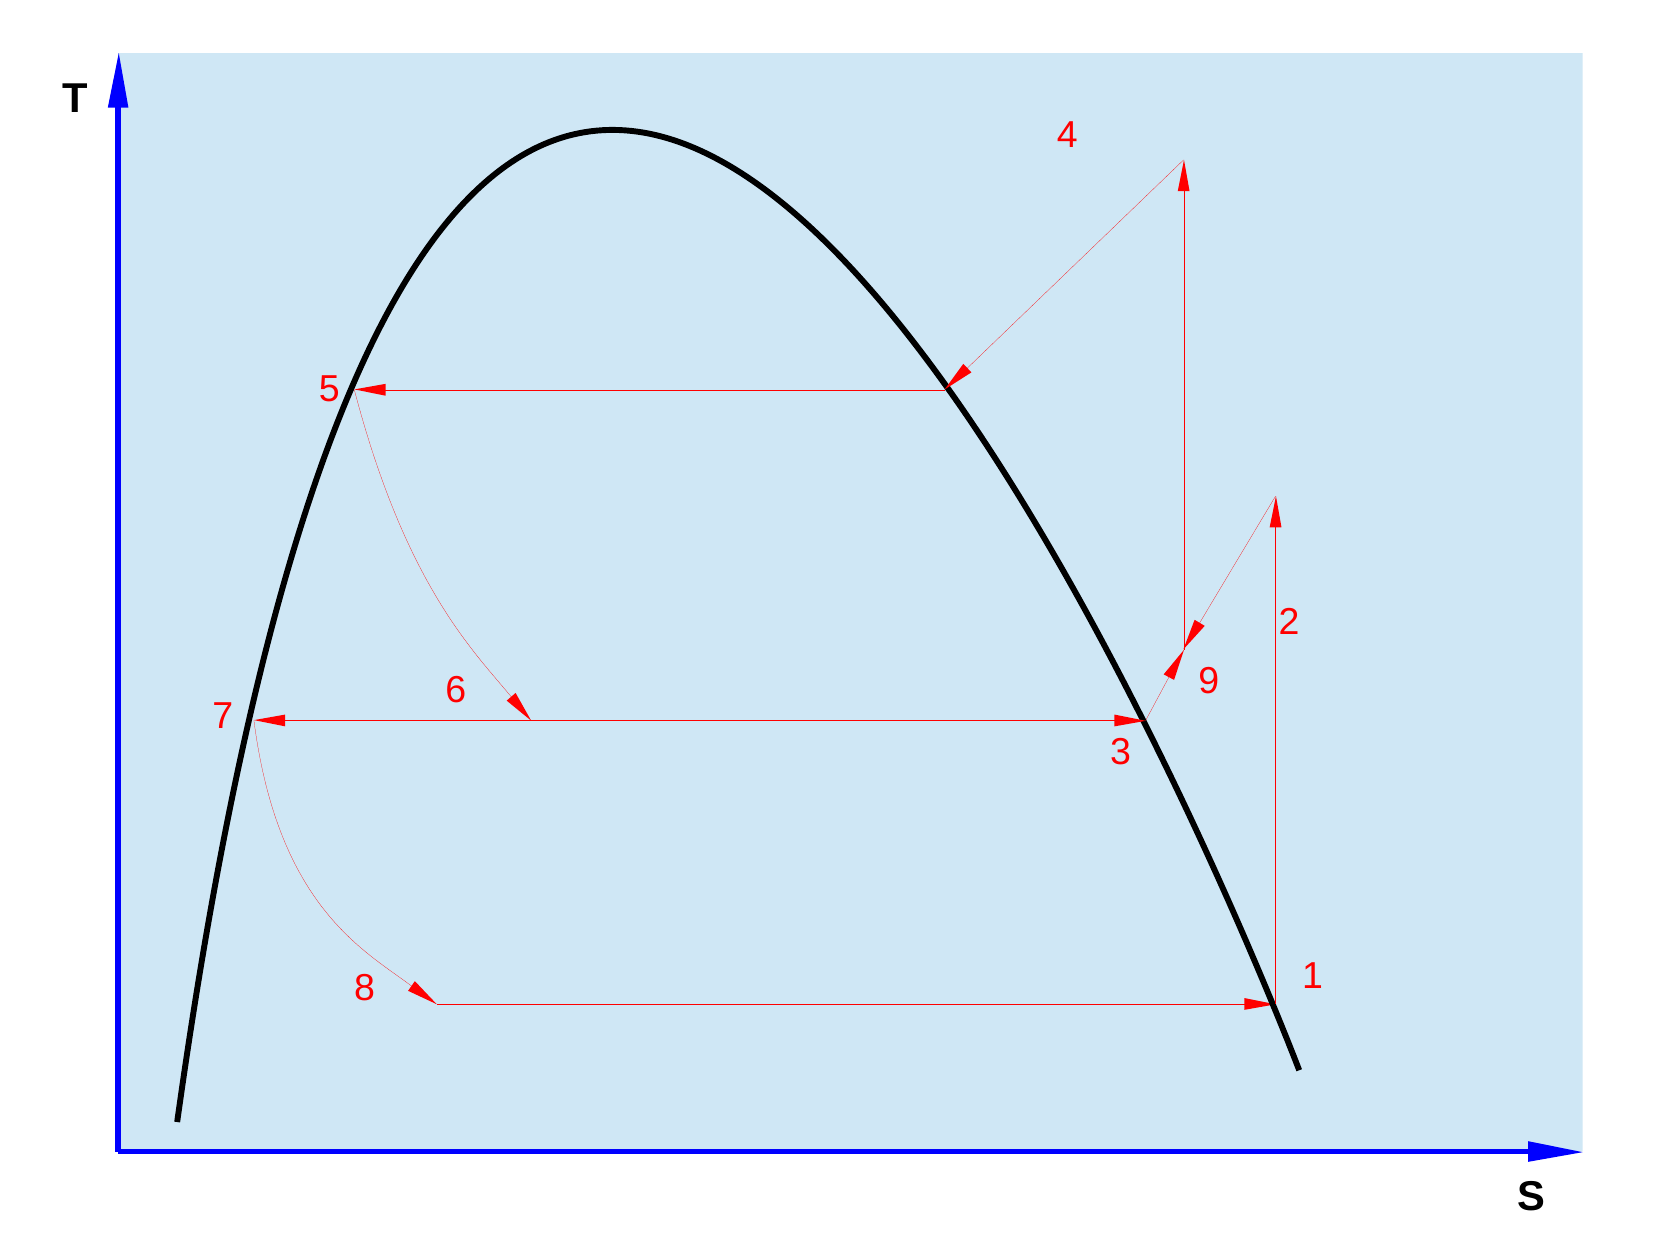

T
4
5
2
9
6
7
3
1
8
S